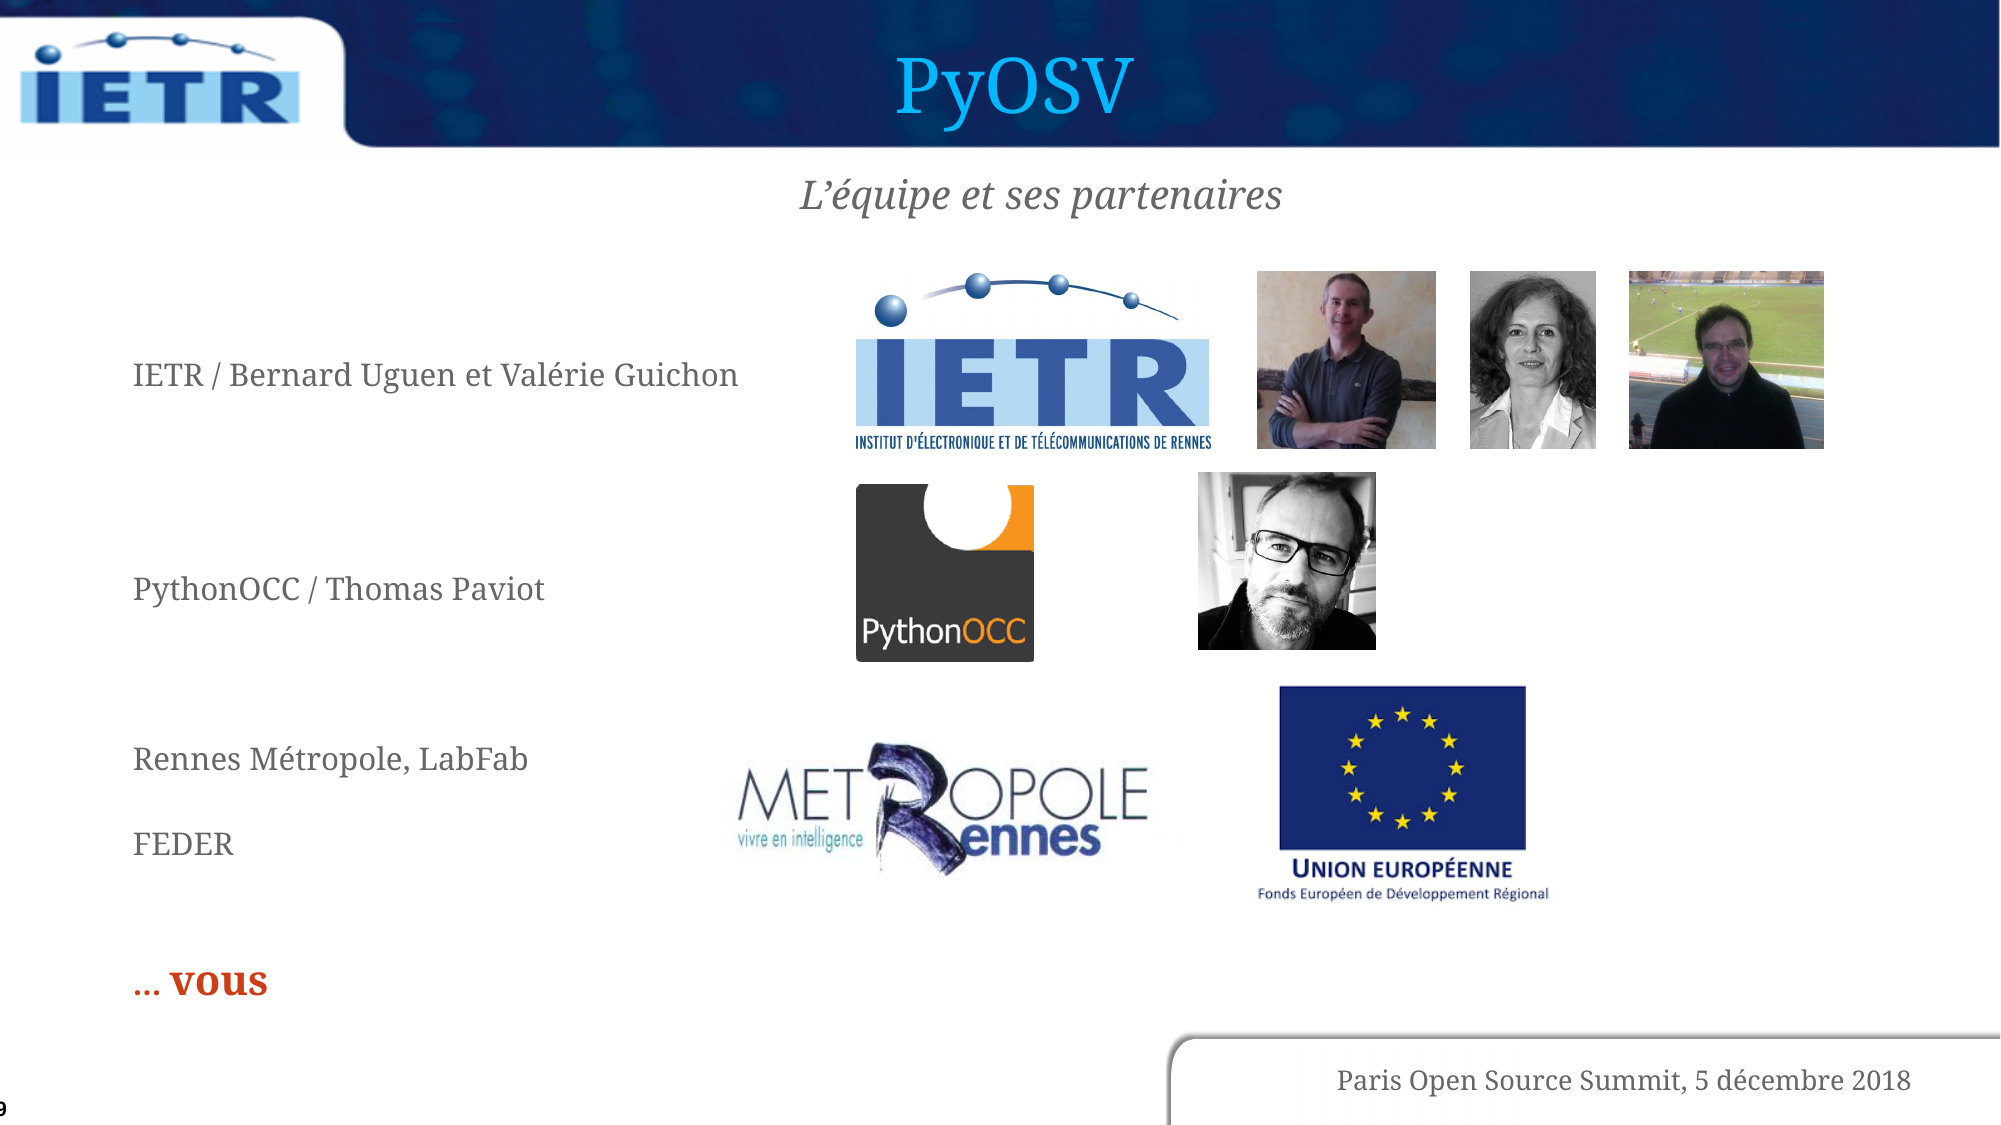

PyOSV
L’équipe et ses partenaires
IETR / Bernard Uguen et Valérie Guichon
PythonOCC / Thomas Paviot
Rennes Métropole, LabFab
FEDER
… vous
Paris Open Source Summit, 5 décembre 2018